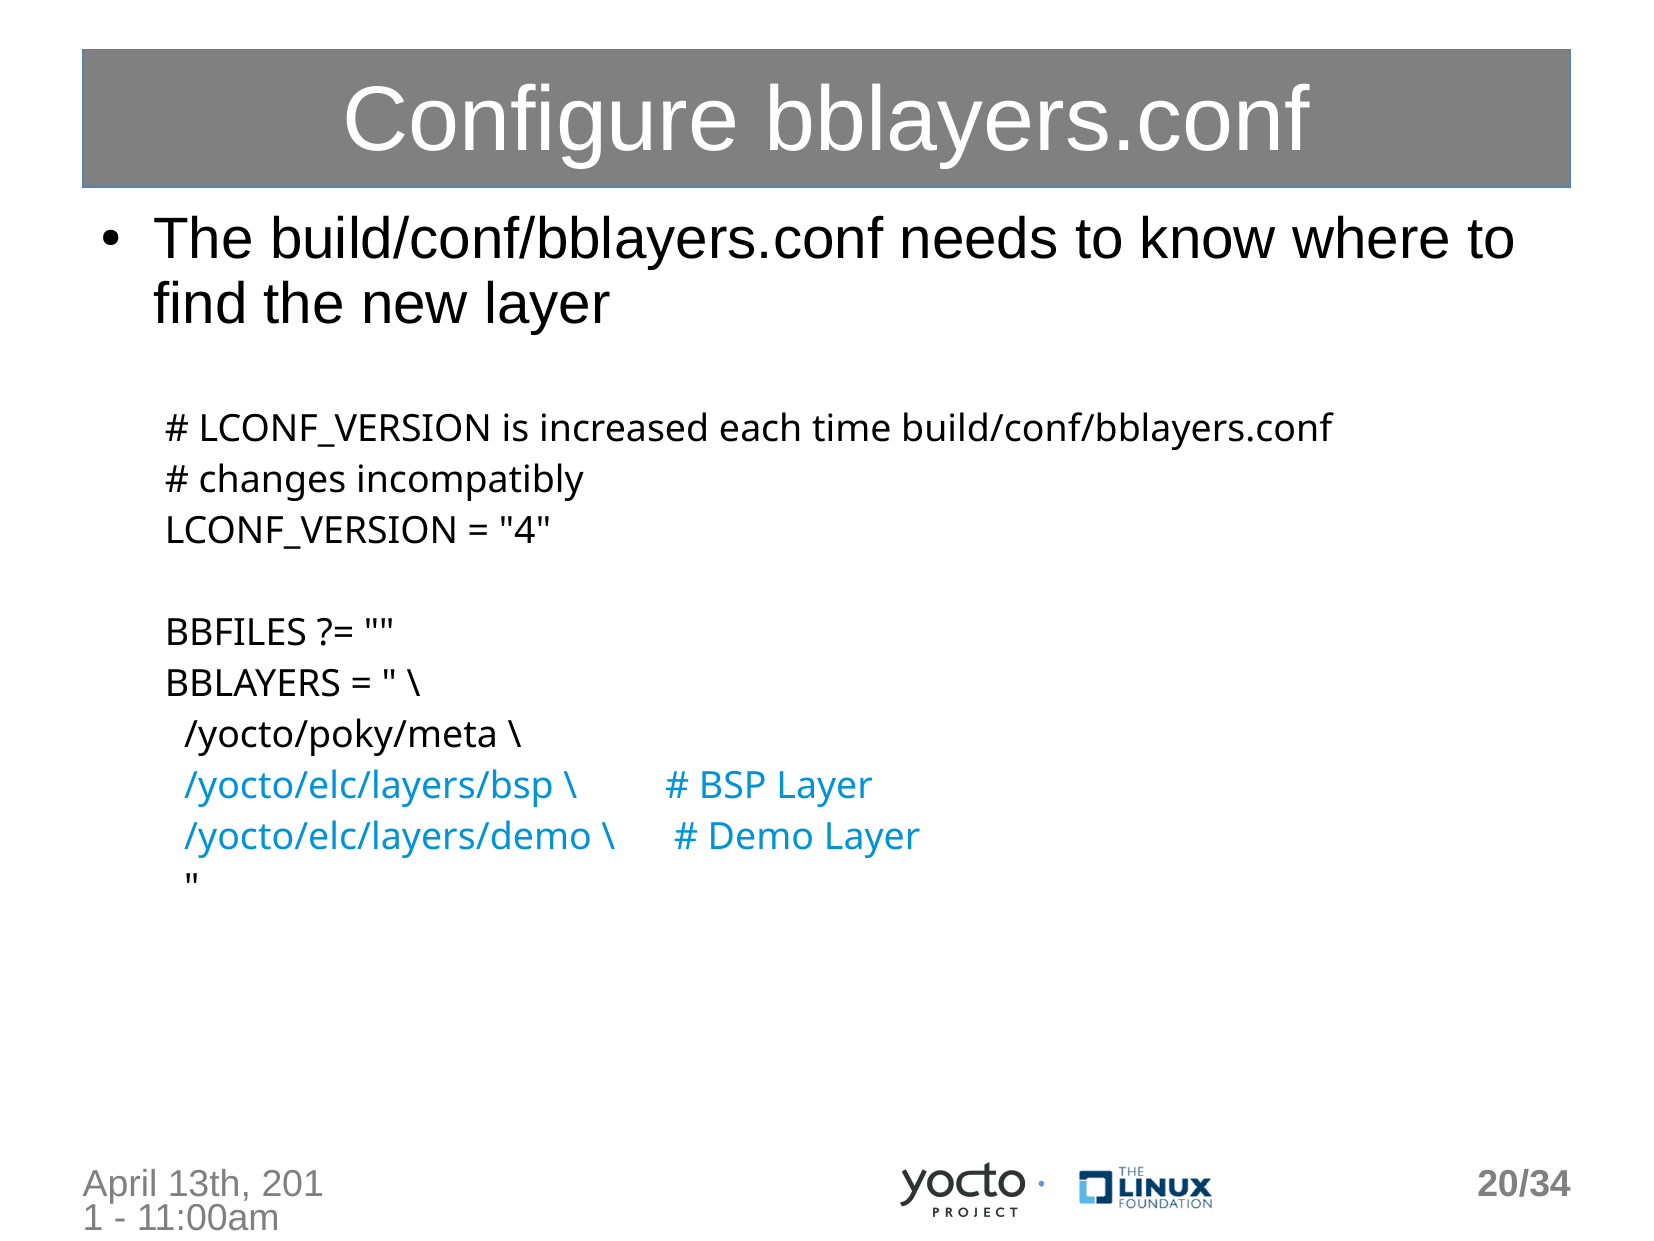

# Configure bblayers.conf
The build/conf/bblayers.conf needs to know where to find the new layer
# LCONF_VERSION is increased each time build/conf/bblayers.conf
# changes incompatibly
LCONF_VERSION = "4"
BBFILES ?= ""
BBLAYERS = " \
 /yocto/poky/meta \
 /yocto/elc/layers/bsp \ # BSP Layer
 /yocto/elc/layers/demo \ # Demo Layer
 "
April 13th, 2011 - 11:00am
20